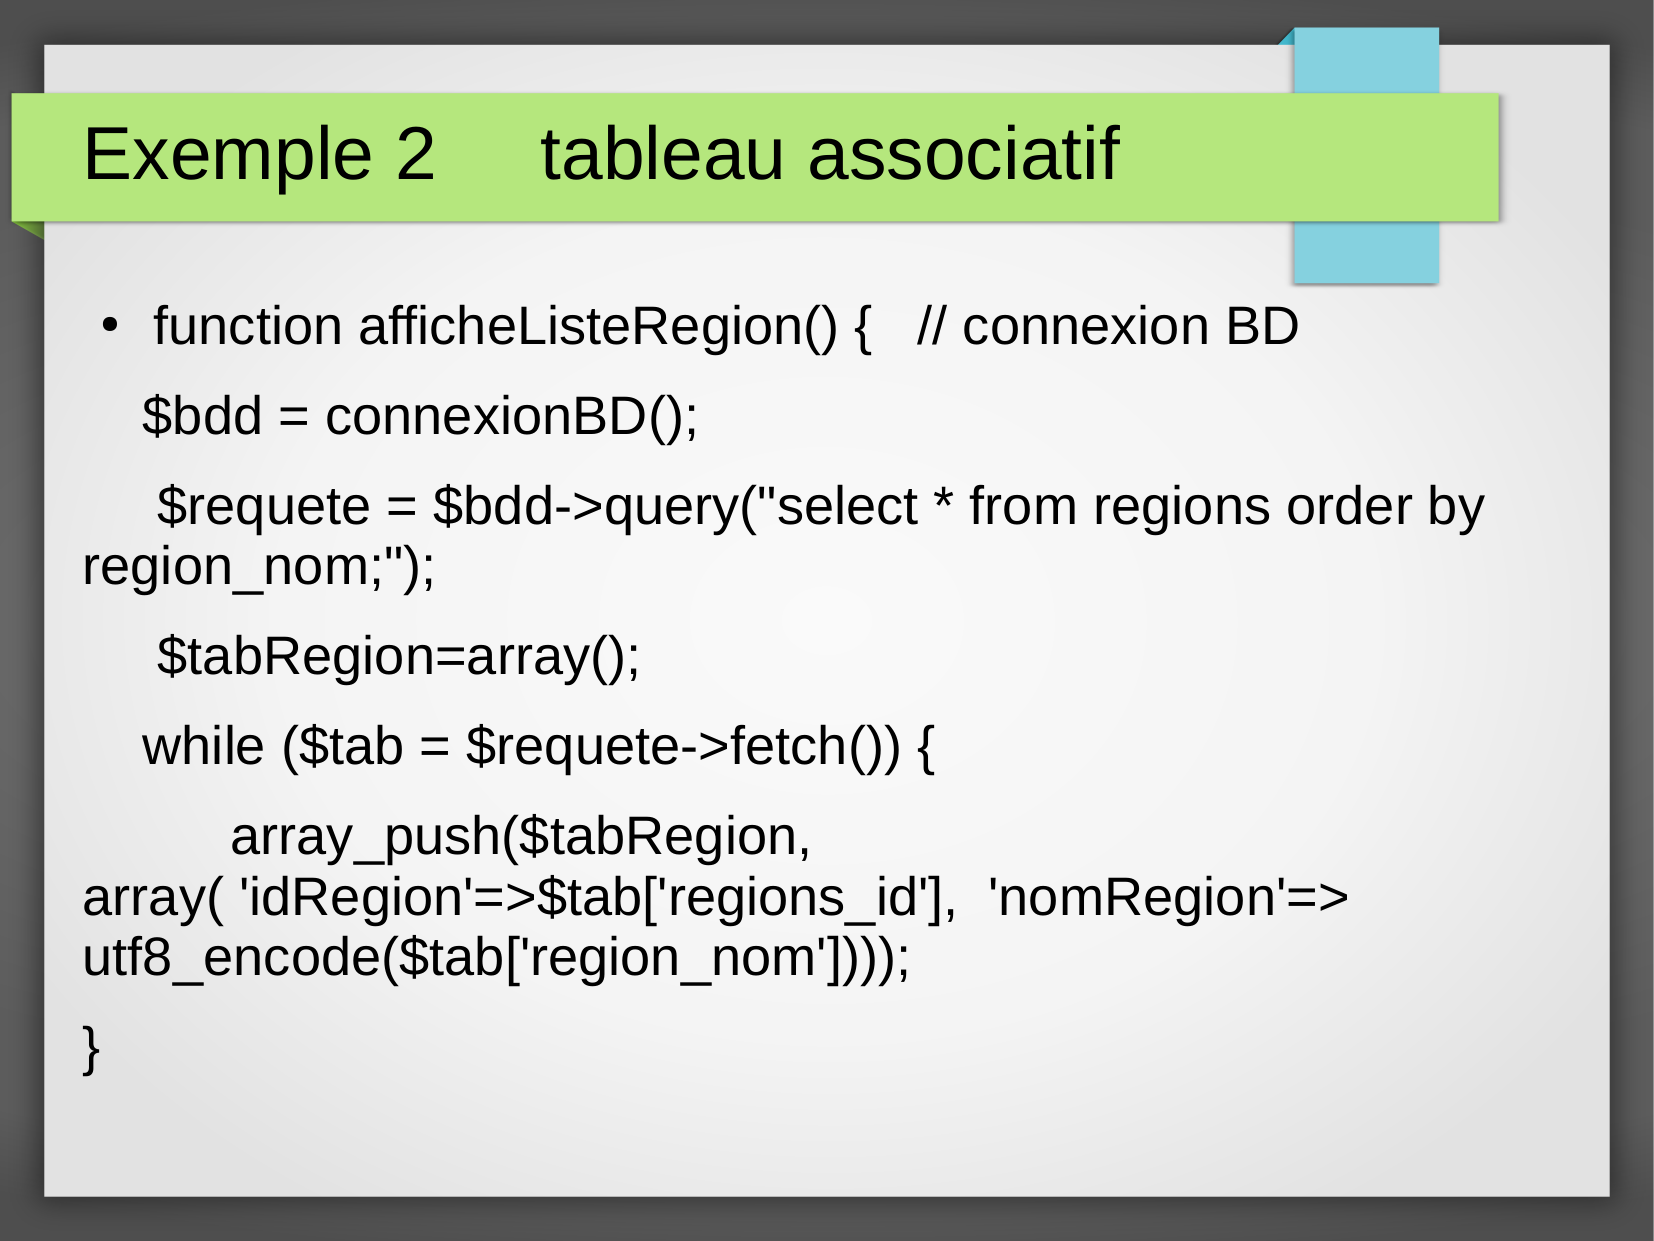

# Exemple 2 tableau associatif
function afficheListeRegion() { // connexion BD
 $bdd = connexionBD();
 $requete = $bdd->query("select * from regions order by region_nom;");
 $tabRegion=array();
 while ($tab = $requete->fetch()) {
 		array_push($tabRegion, 		 array( 'idRegion'=>$tab['regions_id'], 'nomRegion'=> utf8_encode($tab['region_nom'])));
}